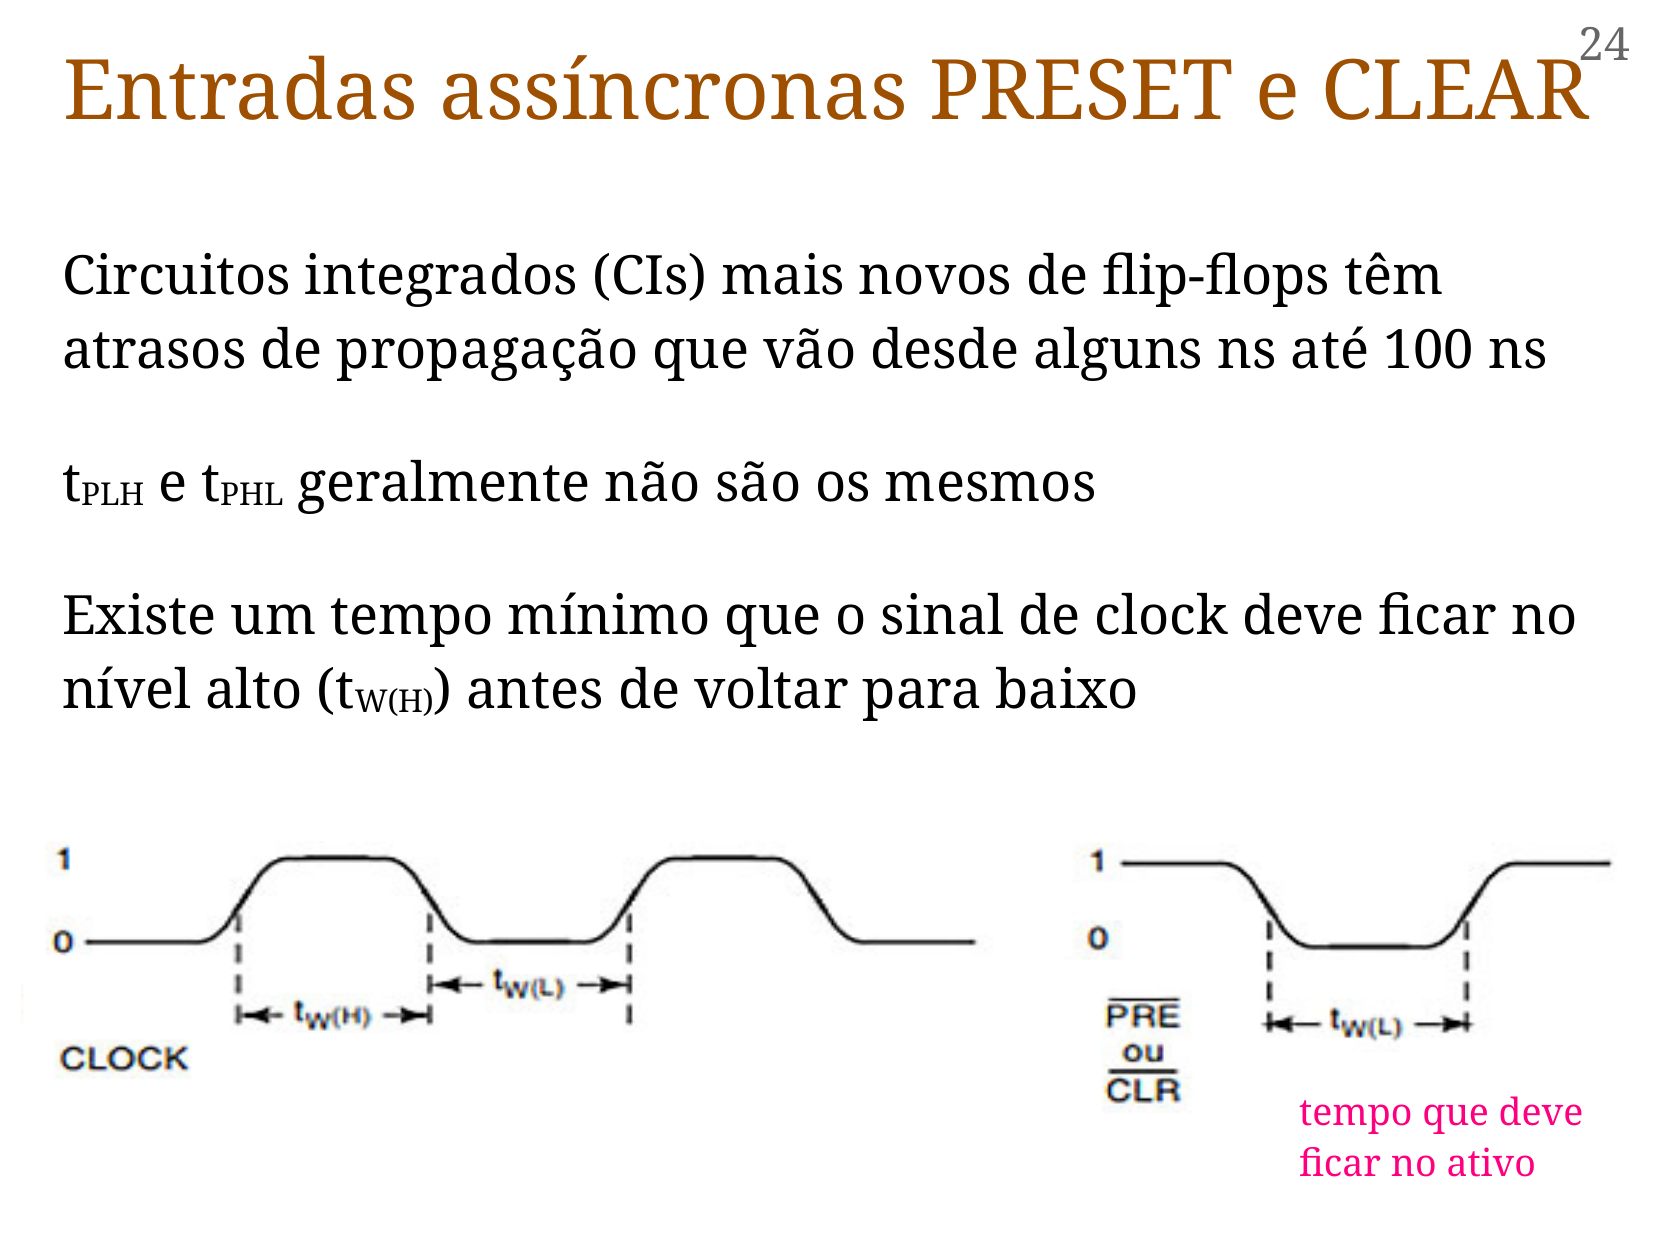

24
# Entradas assíncronas PRESET e CLEAR
Circuitos integrados (CIs) mais novos de flip-flops têm atrasos de propagação que vão desde alguns ns até 100 ns
tPLH e tPHL geralmente não são os mesmos
Existe um tempo mínimo que o sinal de clock deve ficar no nível alto (tW(H)) antes de voltar para baixo
tempo que deve ficar no ativo